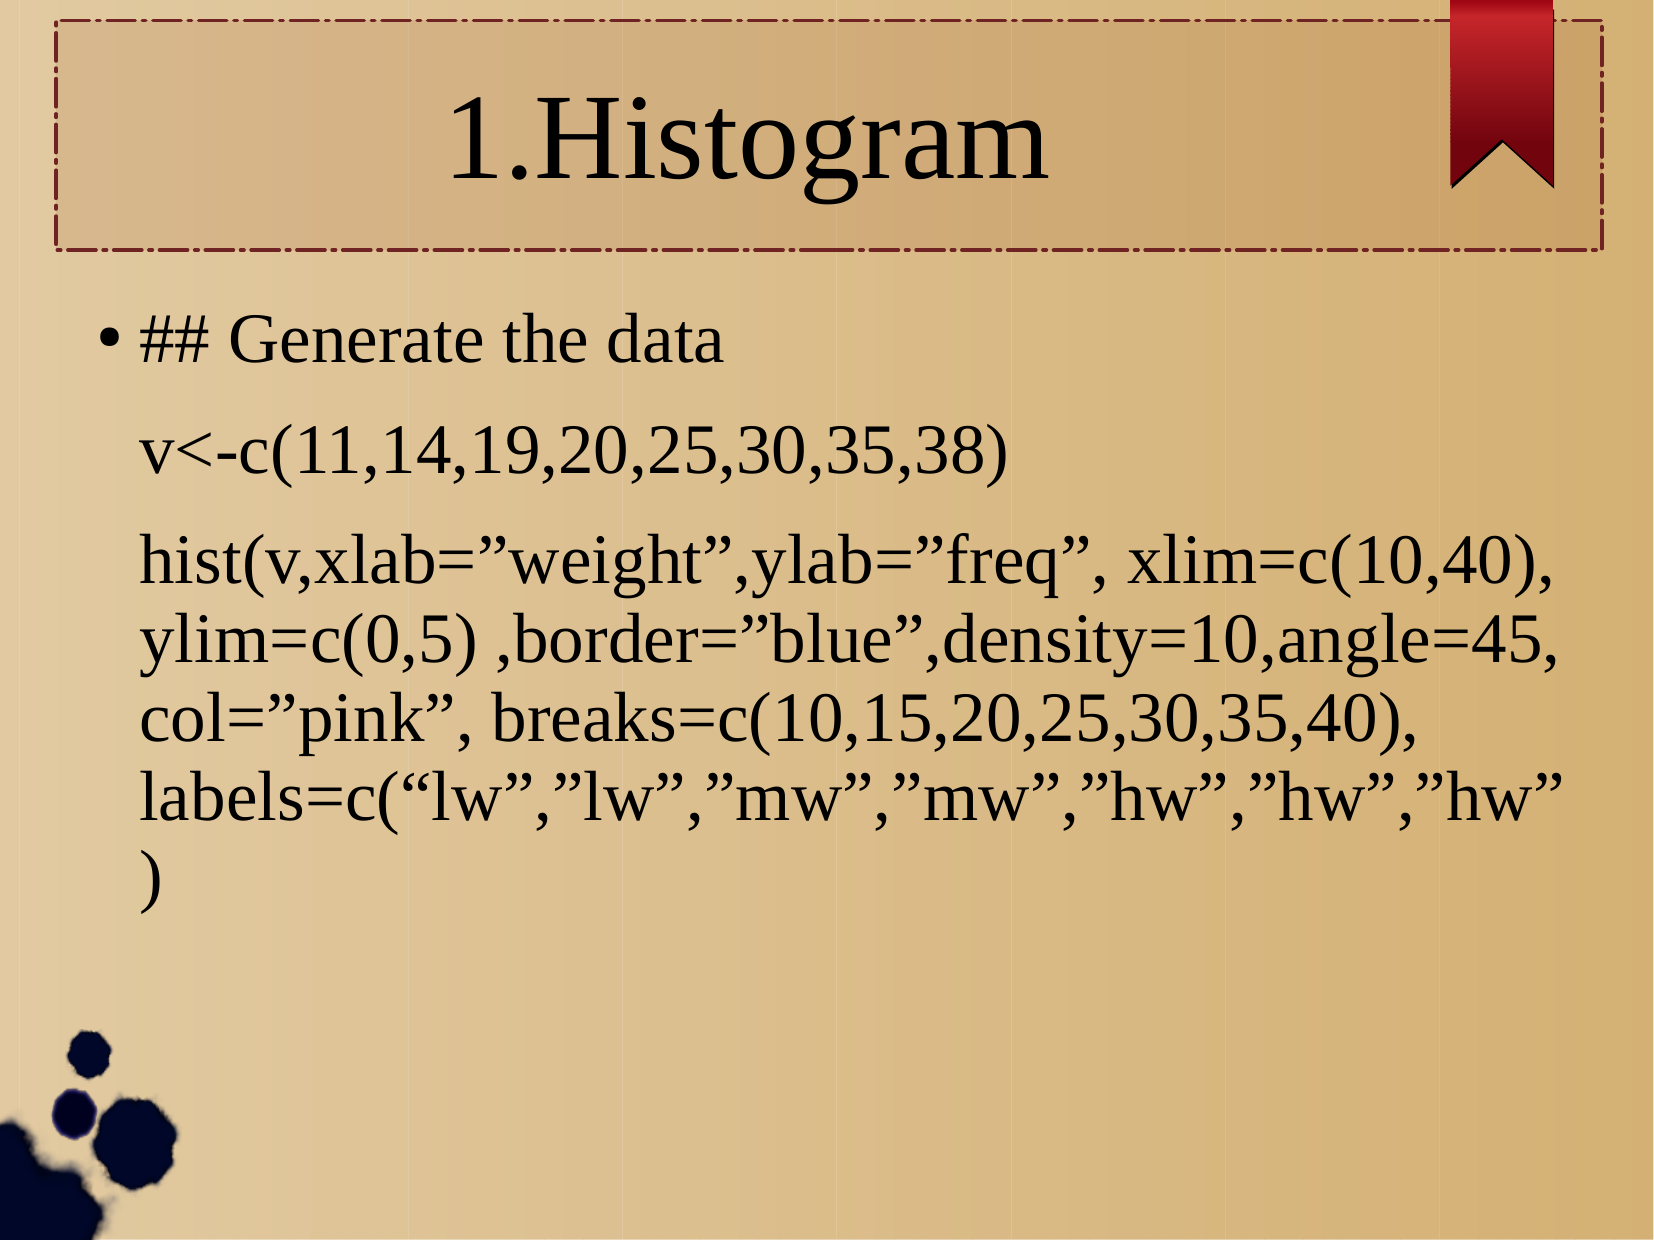

# 1.Histogram
## Generate the data
v<-c(11,14,19,20,25,30,35,38)
hist(v,xlab=”weight”,ylab=”freq”, xlim=c(10,40), ylim=c(0,5) ,border=”blue”,density=10,angle=45,col=”pink”, breaks=c(10,15,20,25,30,35,40), labels=c(“lw”,”lw”,”mw”,”mw”,”hw”,”hw”,”hw”)